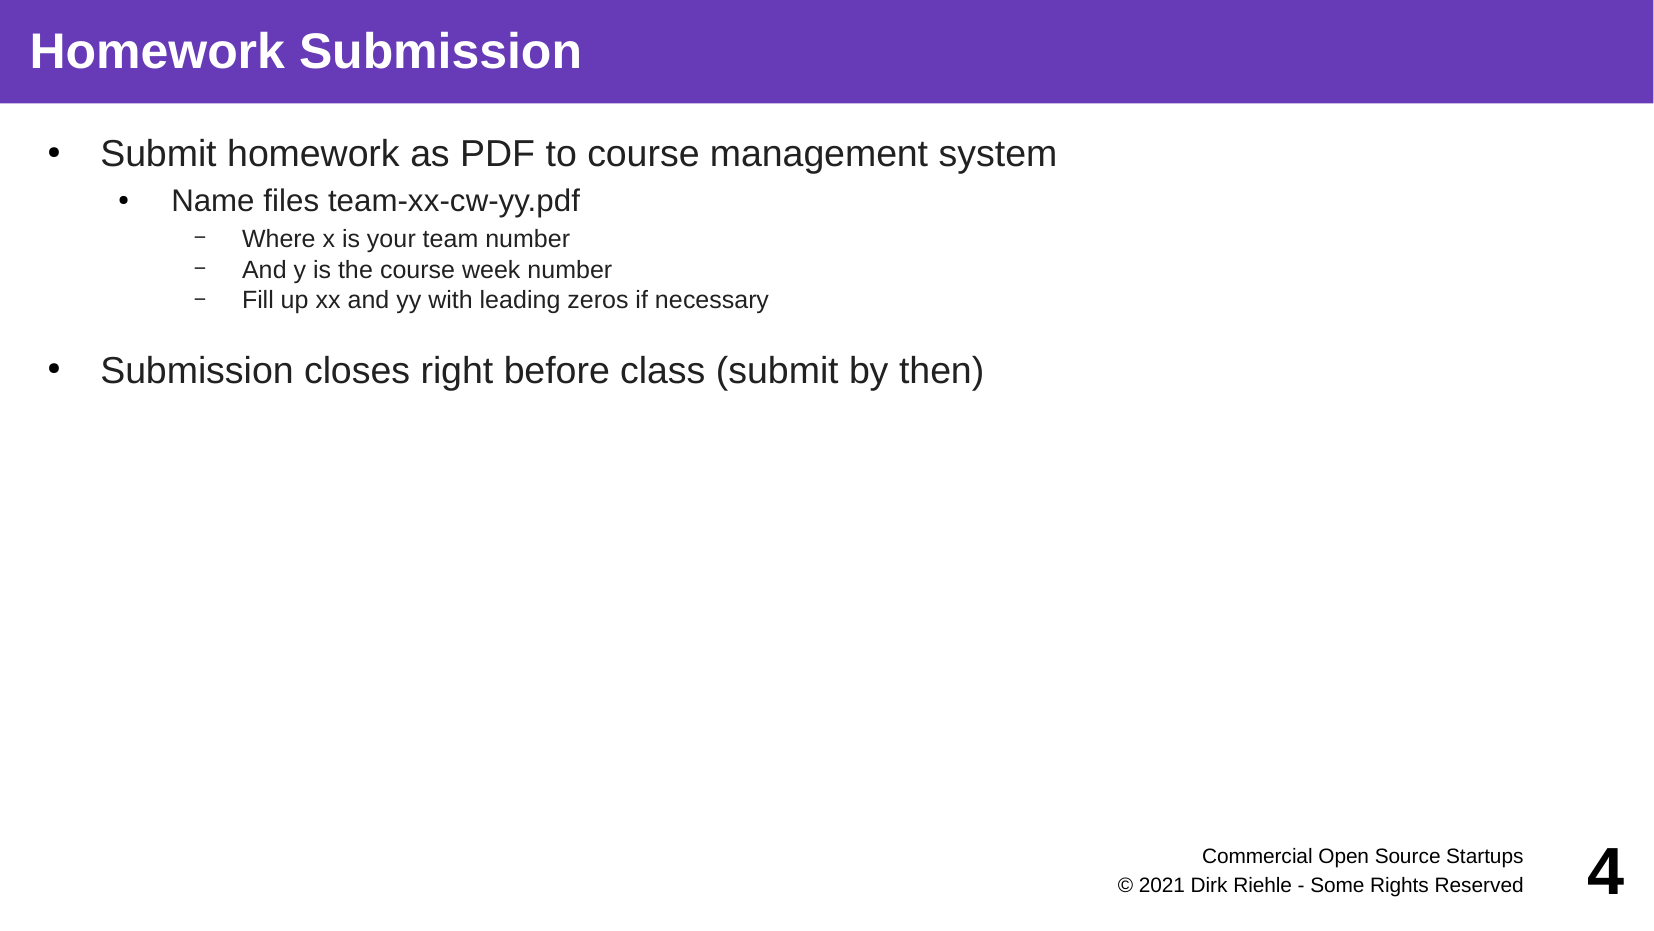

# Homework Submission
Submit homework as PDF to course management system
Name files team-xx-cw-yy.pdf
Where x is your team number
And y is the course week number
Fill up xx and yy with leading zeros if necessary
Submission closes right before class (submit by then)
Commercial Open Source Startups
4
© 2021 Dirk Riehle - Some Rights Reserved